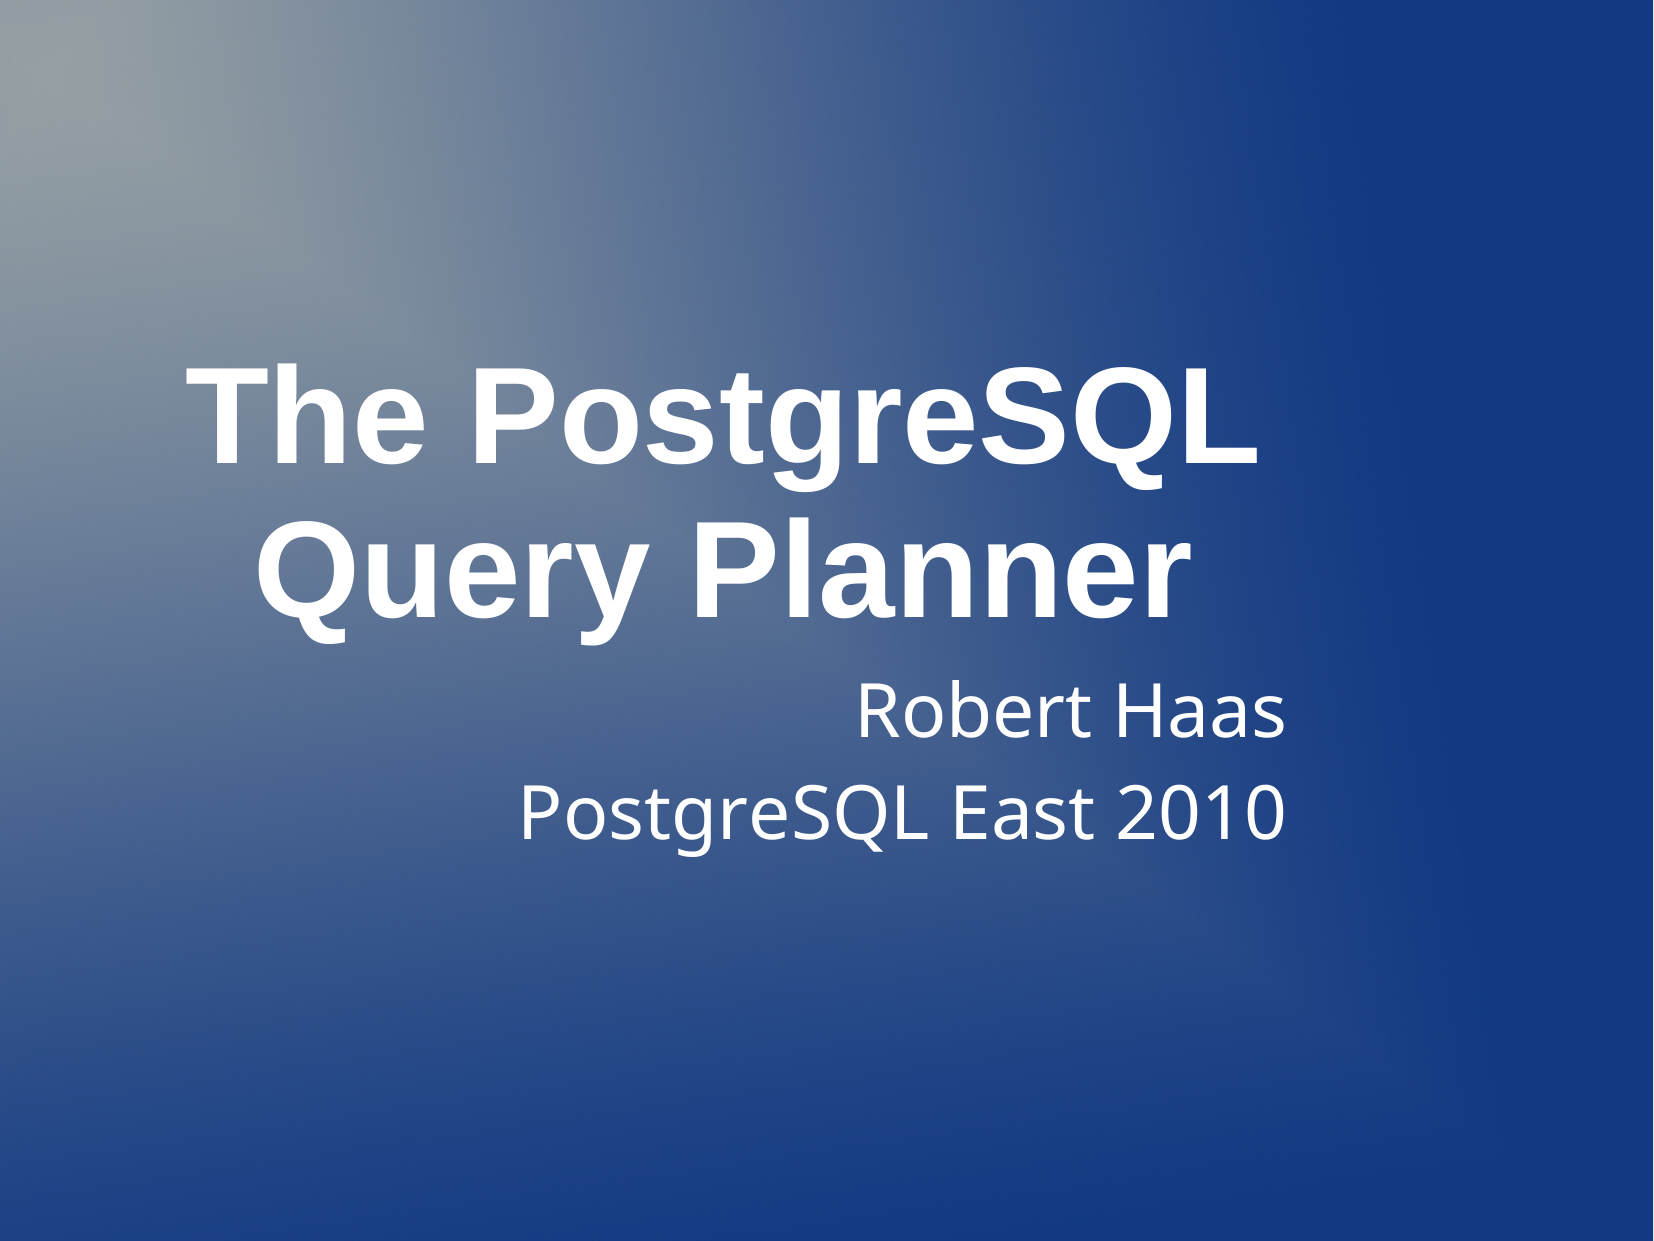

# The PostgreSQL Query Planner
Robert Haas
PostgreSQL East 2010